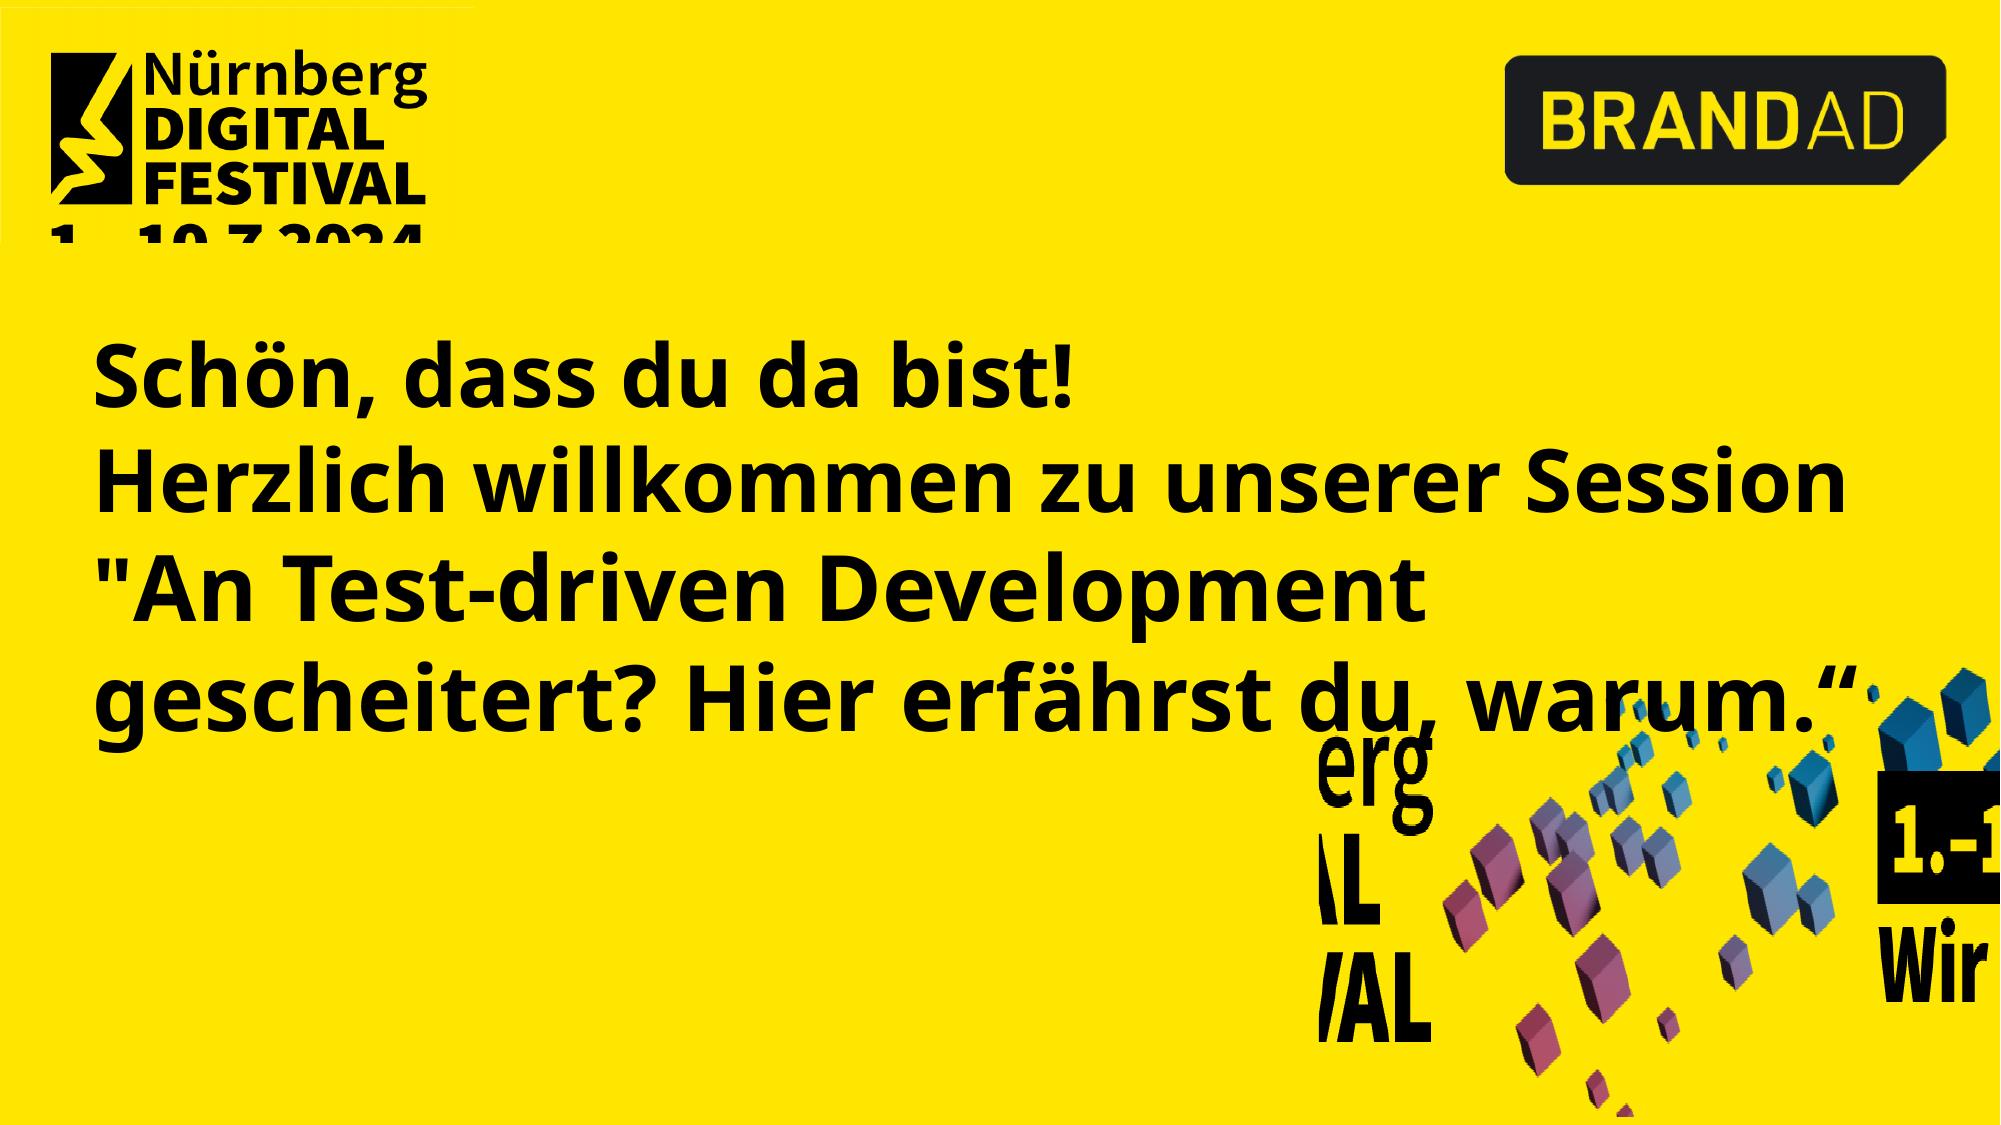

Schön, dass du da bist!
Herzlich willkommen zu unserer Session
"An Test-driven Development gescheitert? Hier erfährst du, warum.“